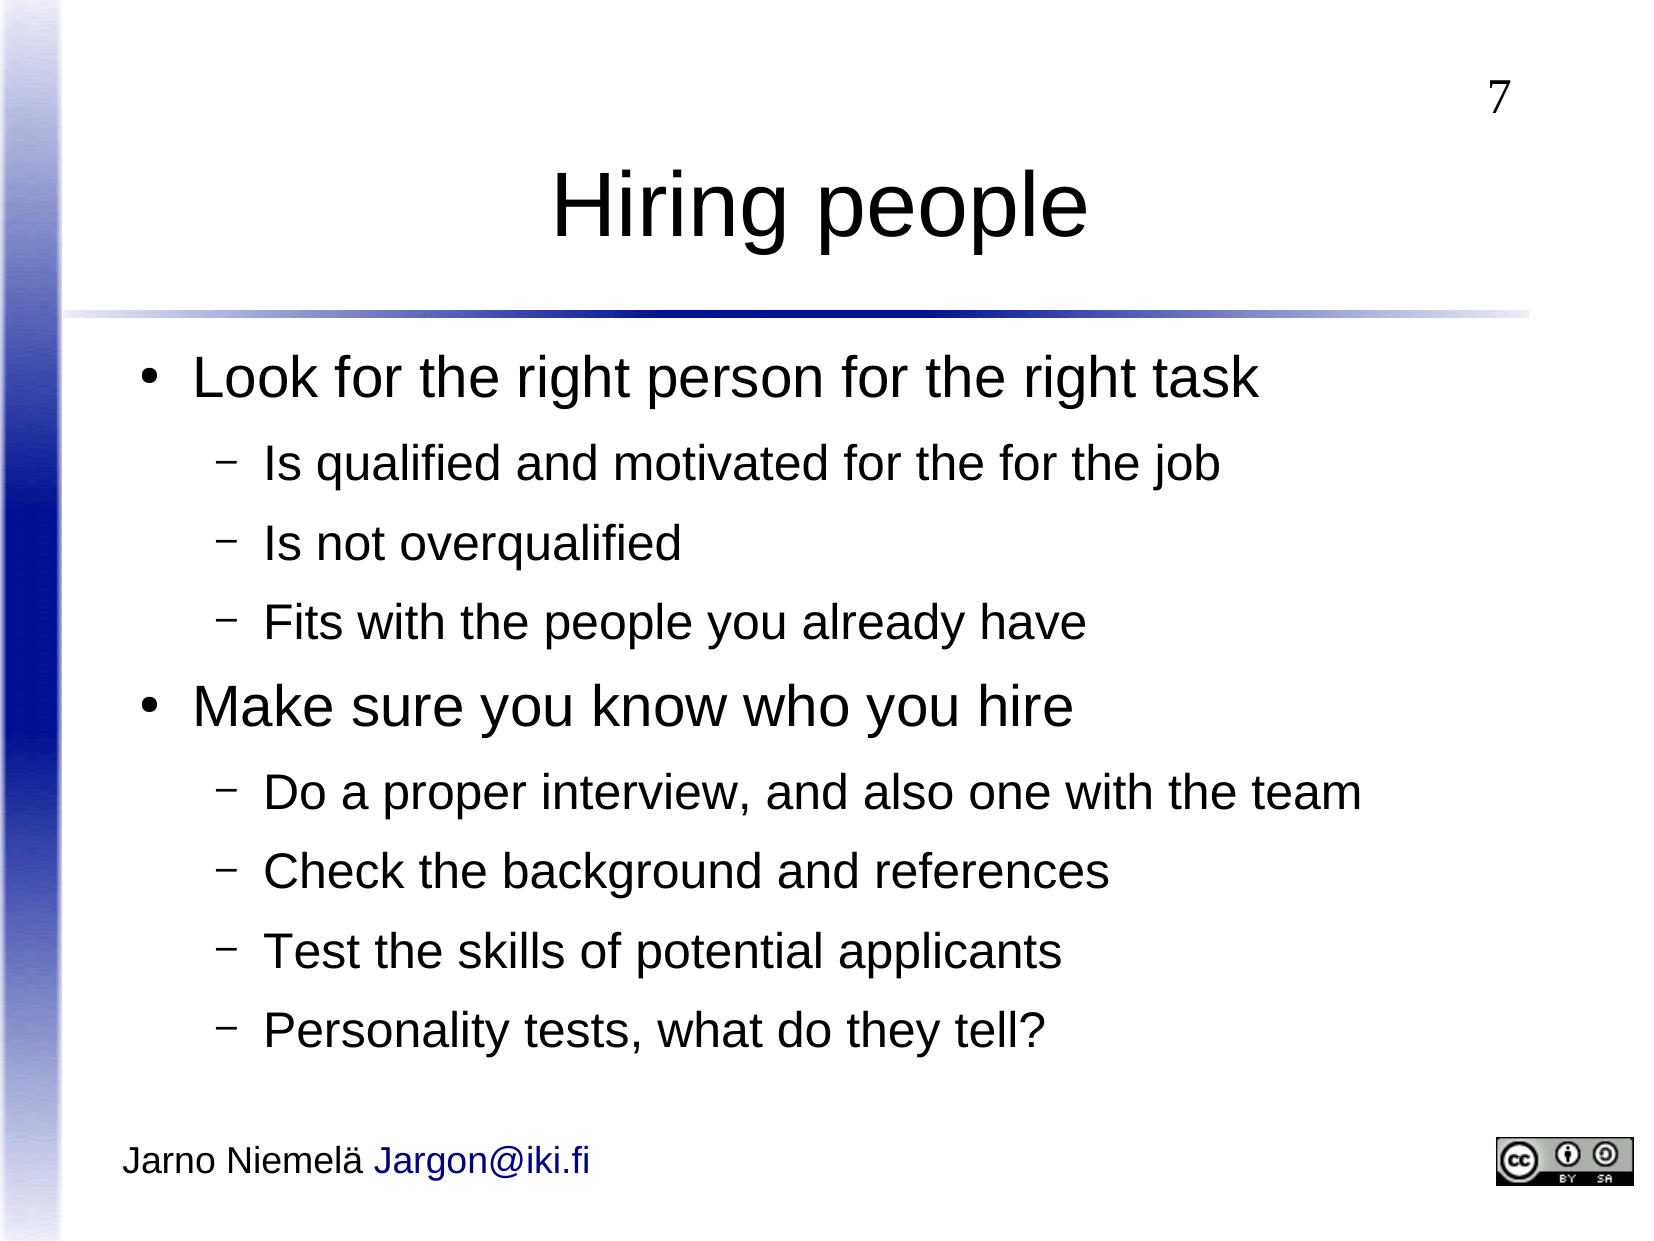

# Hiring people
Look for the right person for the right task
Is qualified and motivated for the for the job
Is not overqualified
Fits with the people you already have
Make sure you know who you hire
Do a proper interview, and also one with the team
Check the background and references
Test the skills of potential applicants
Personality tests, what do they tell?